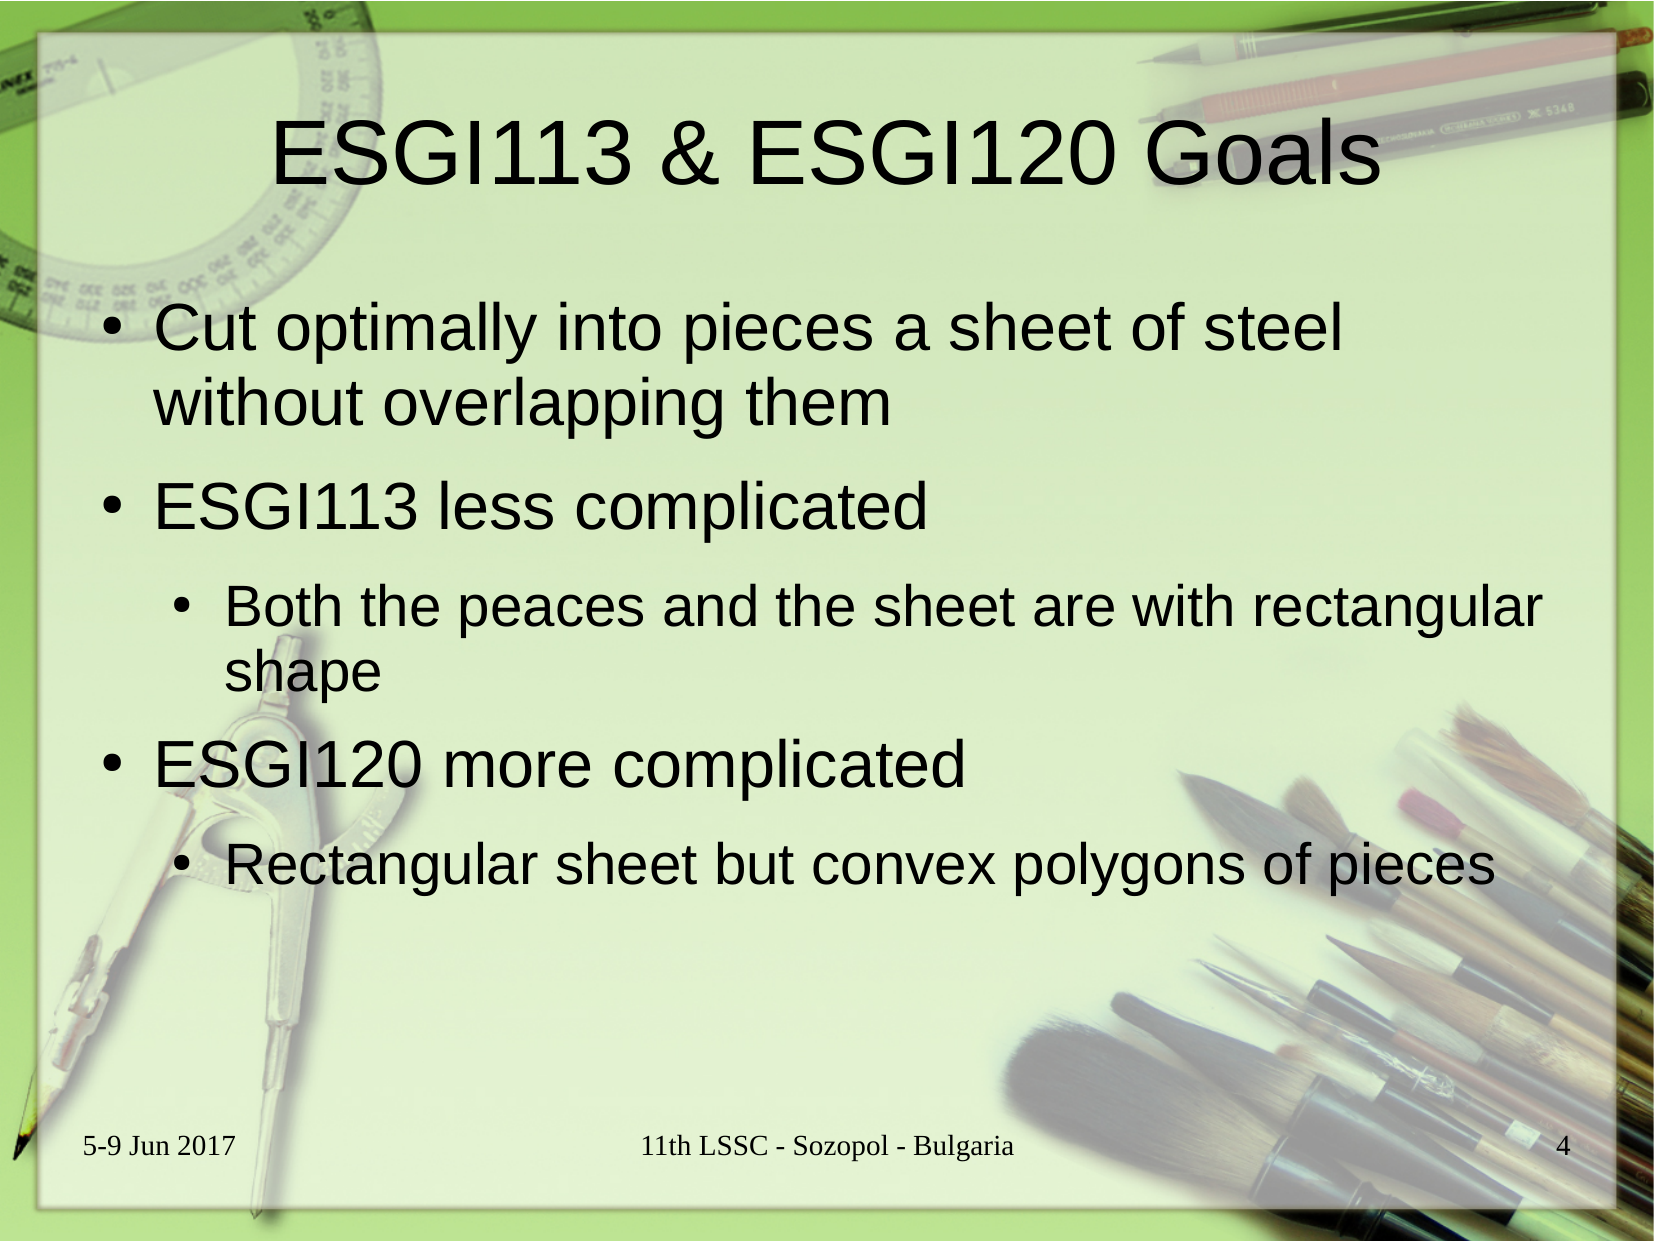

# ESGI113 & ESGI120 Goals
Cut optimally into pieces a sheet of steel without overlapping them
ESGI113 less complicated
Both the peaces and the sheet are with rectangular shape
ESGI120 more complicated
Rectangular sheet but convex polygons of pieces
5-9 Jun 2017
11th LSSC - Sozopol - Bulgaria
4